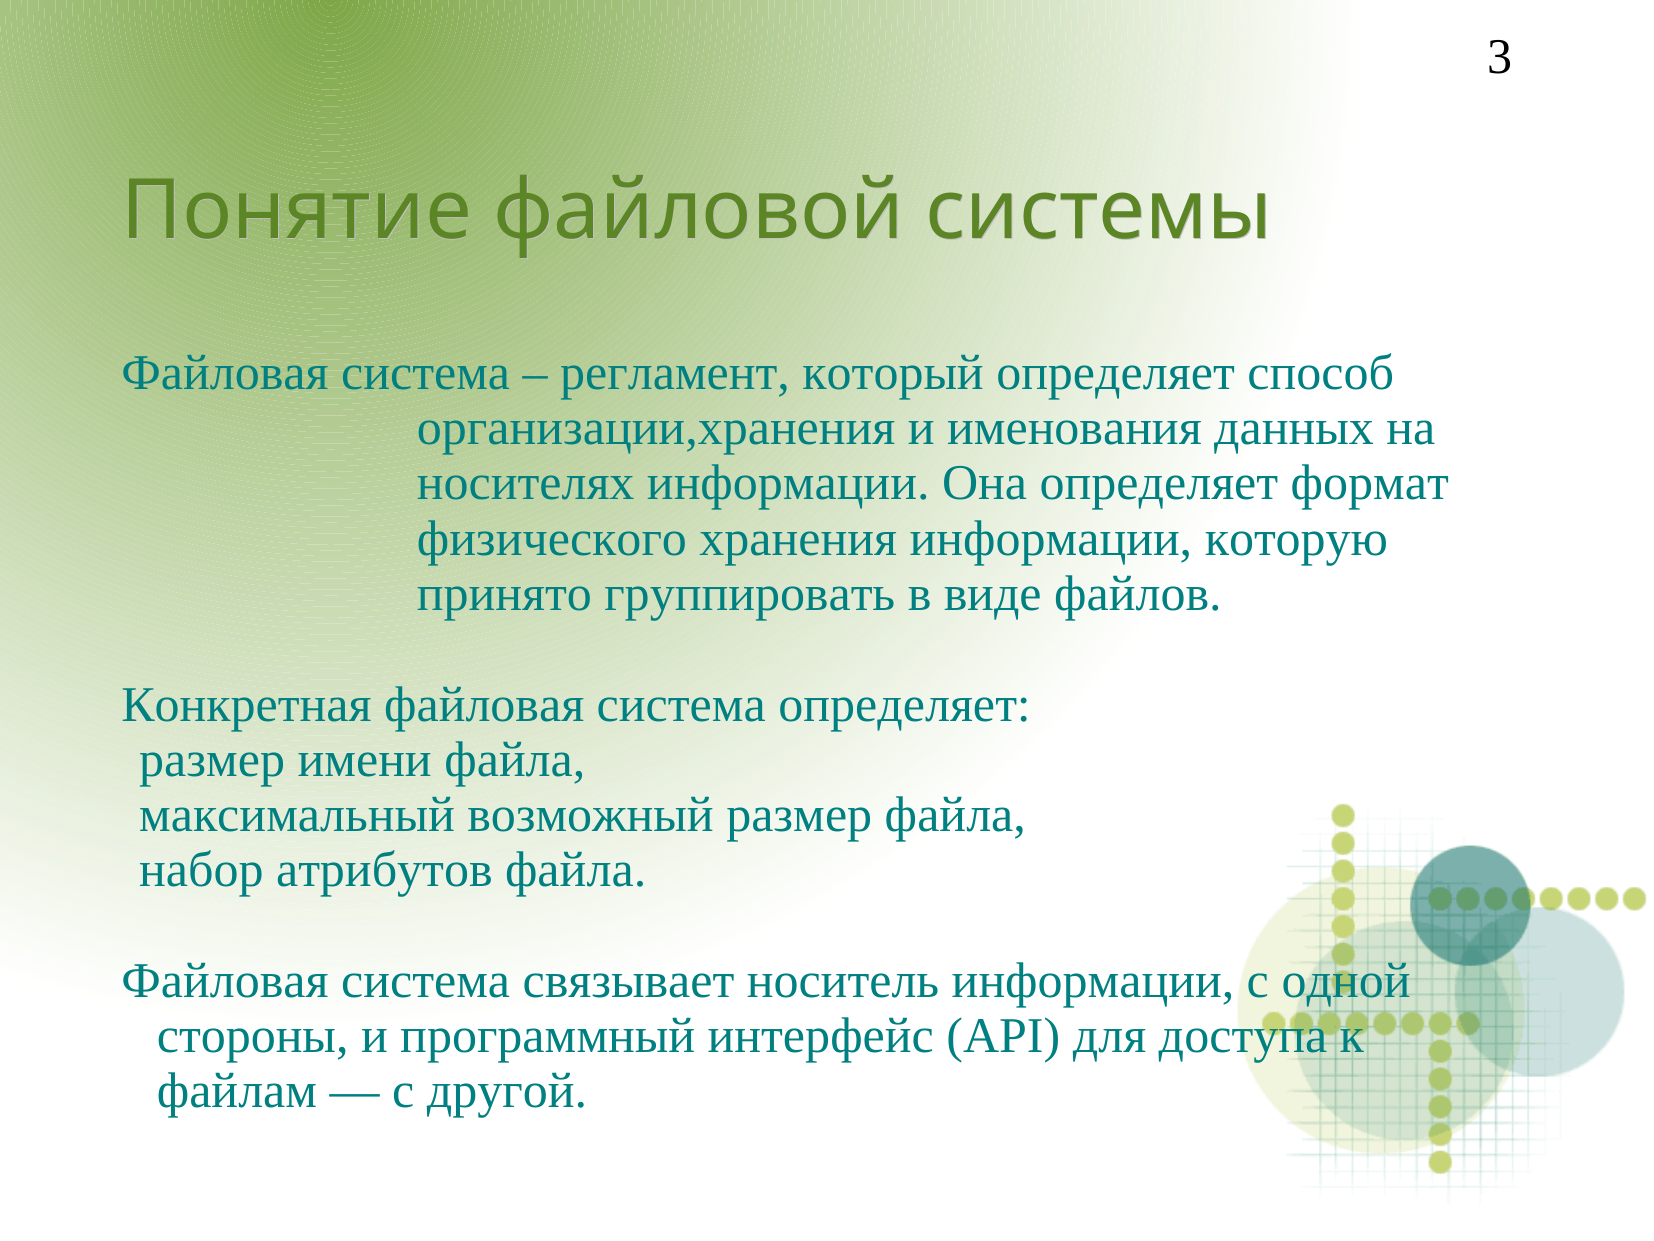

# Понятие файловой системы
Файловая система – регламент, который определяет способ организации,хранения и именования данных на носителях информации. Она определяет формат физического хранения информации, которую принято группировать в виде файлов.
Конкретная файловая сиcтема определяет:
размер имени файла,
максимальный возможный размер файла,
набор атрибутов файла.
Файловая система связывает носитель информации, с одной стороны, и программный интерфейс (API) для доступа к файлам — с другой.